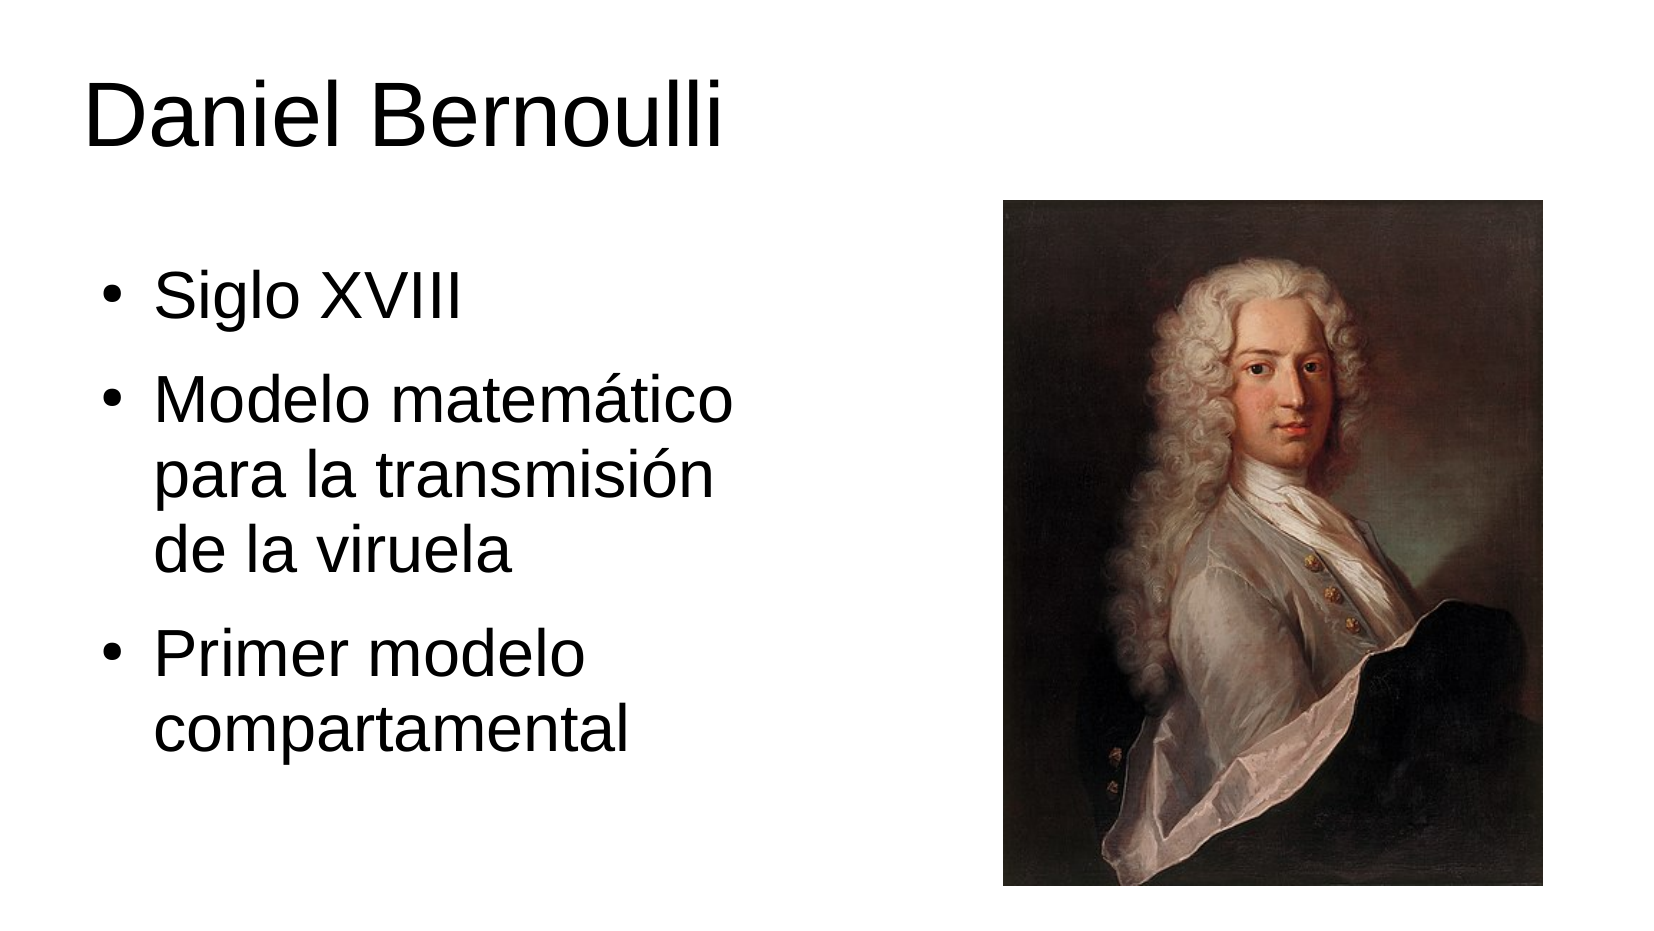

# Daniel Bernoulli
Siglo XVIII
Modelo matemático para la transmisión de la viruela
Primer modelo compartamental